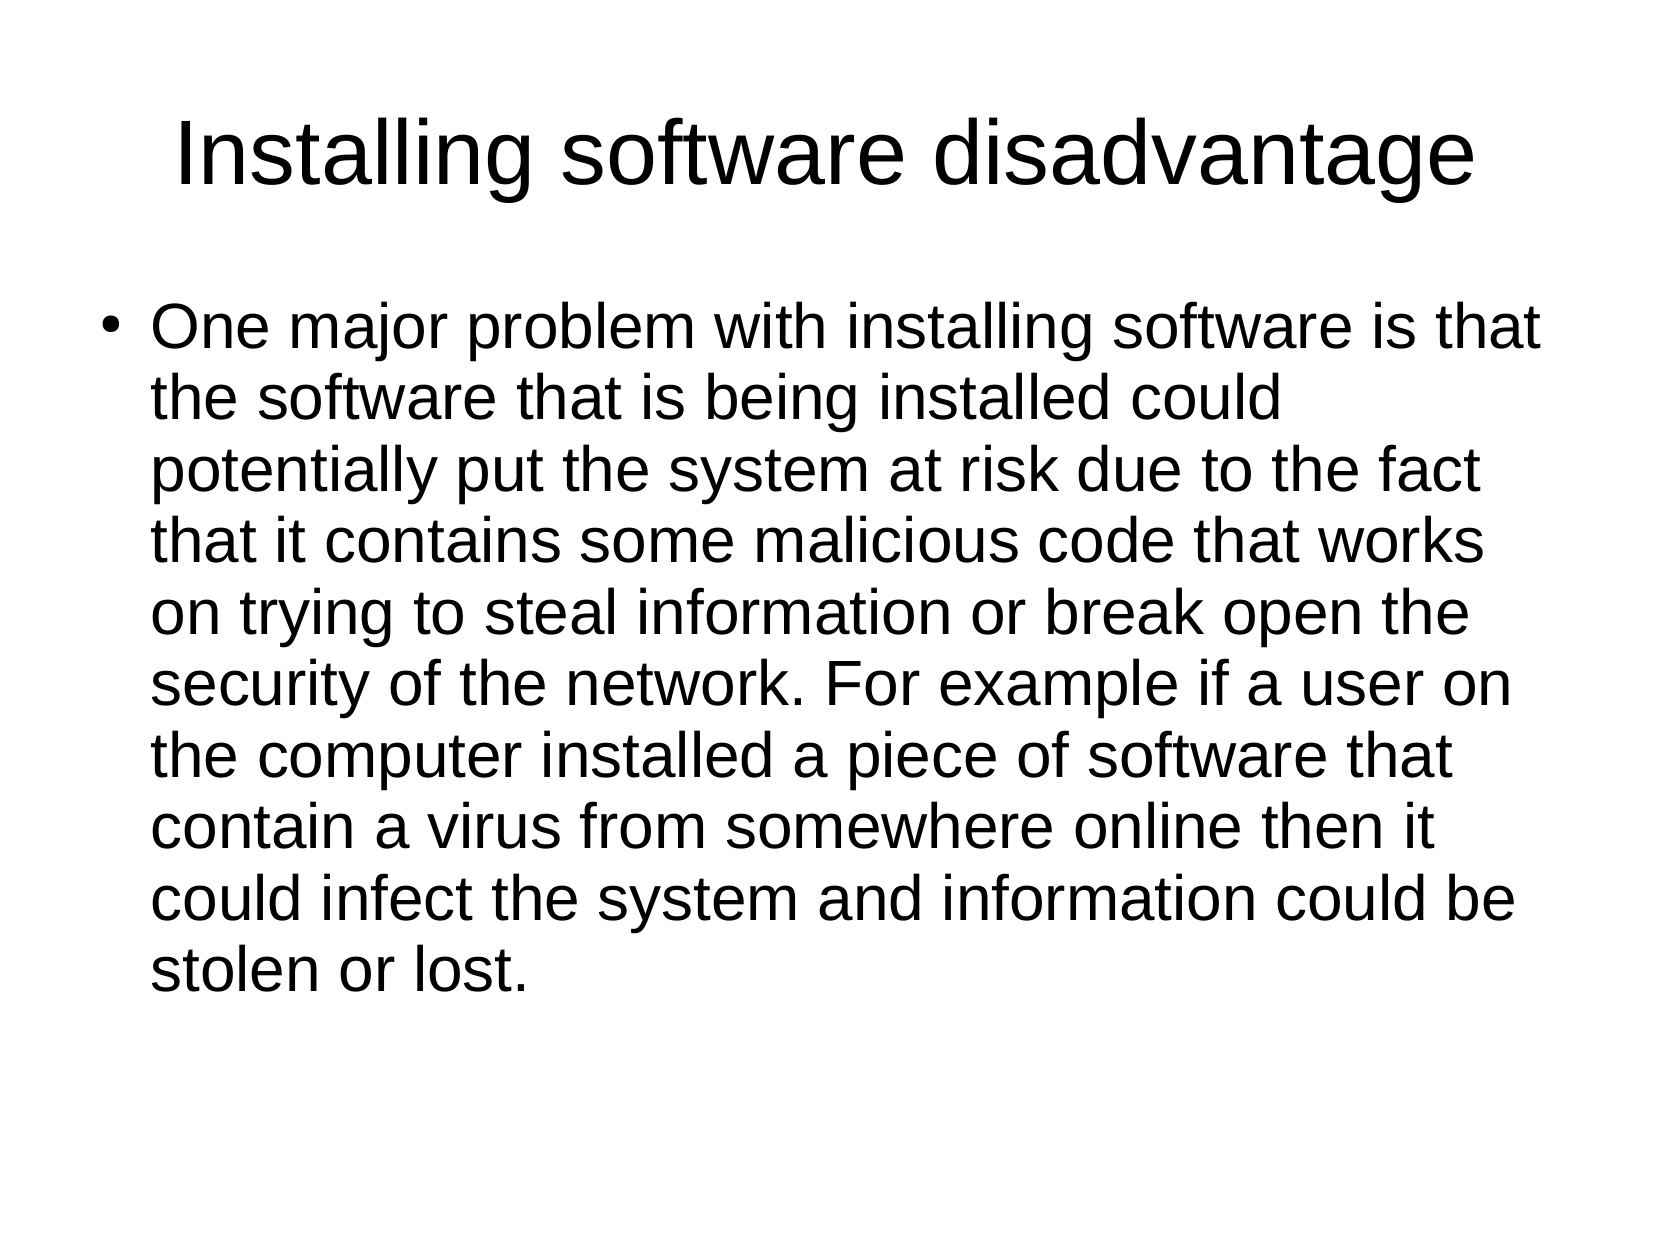

# Installing software disadvantage
One major problem with installing software is that the software that is being installed could potentially put the system at risk due to the fact that it contains some malicious code that works on trying to steal information or break open the security of the network. For example if a user on the computer installed a piece of software that contain a virus from somewhere online then it could infect the system and information could be stolen or lost.